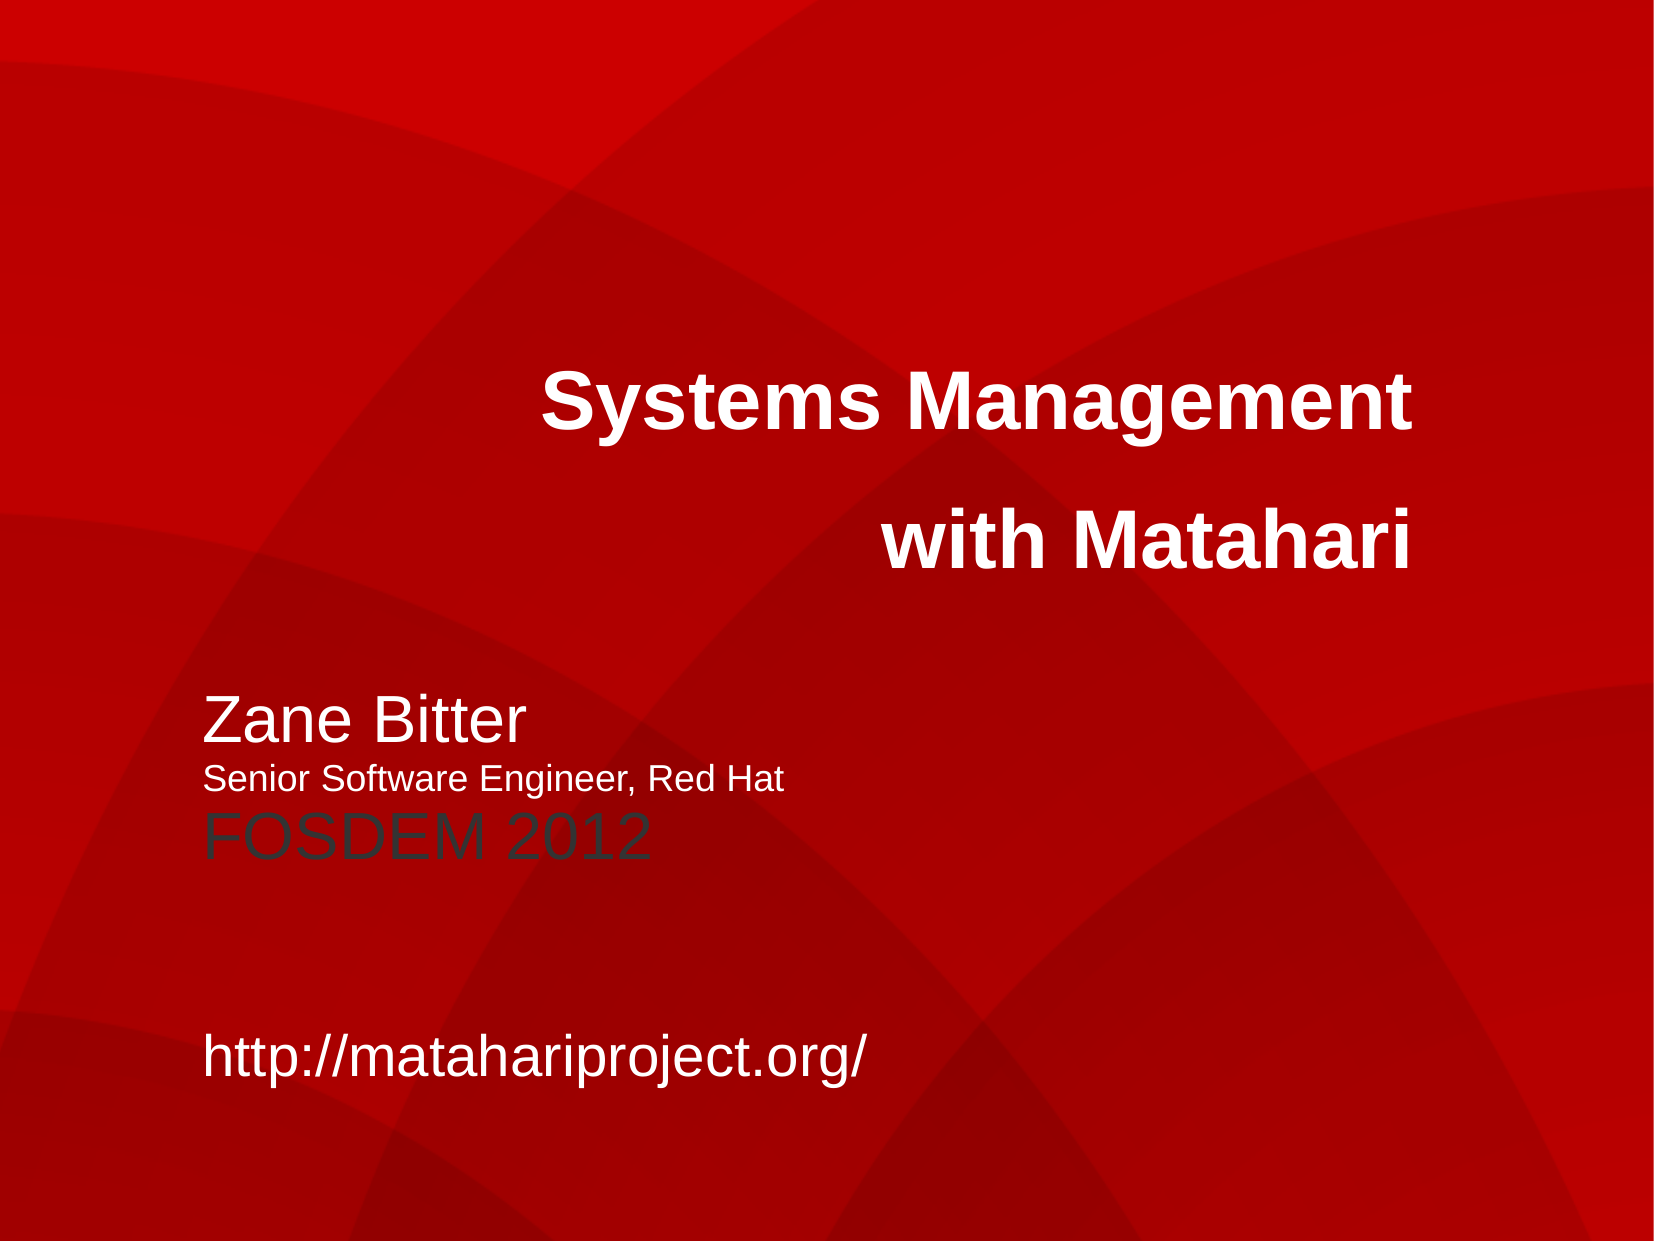

Systems Management with Matahari
Zane Bitter
Senior Software Engineer, Red Hat
FOSDEM 2012
http://matahariproject.org/